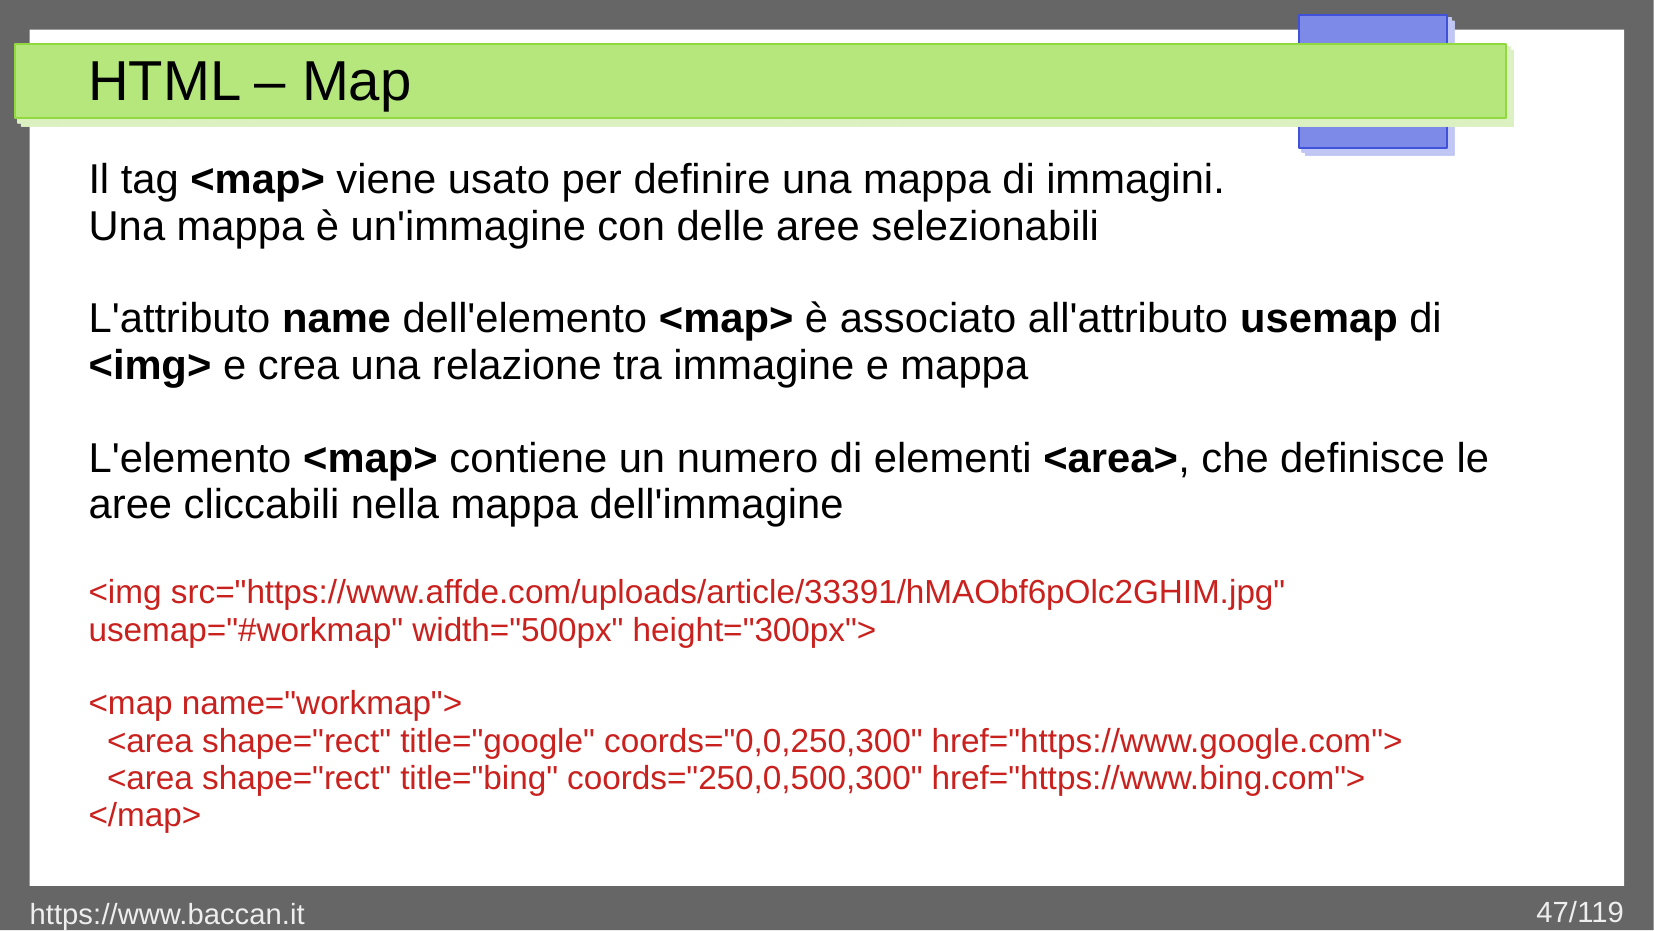

# HTML – Map
Il tag <map> viene usato per definire una mappa di immagini.
Una mappa è un'immagine con delle aree selezionabili
L'attributo name dell'elemento <map> è associato all'attributo usemap di <img> e crea una relazione tra immagine e mappa
L'elemento <map> contiene un numero di elementi <area>, che definisce le aree cliccabili nella mappa dell'immagine
<img src="https://www.affde.com/uploads/article/33391/hMAObf6pOlc2GHIM.jpg" usemap="#workmap" width="500px" height="300px">
<map name="workmap">
 <area shape="rect" title="google" coords="0,0,250,300" href="https://www.google.com">
 <area shape="rect" title="bing" coords="250,0,500,300" href="https://www.bing.com">
</map>
47
https://www.baccan.it